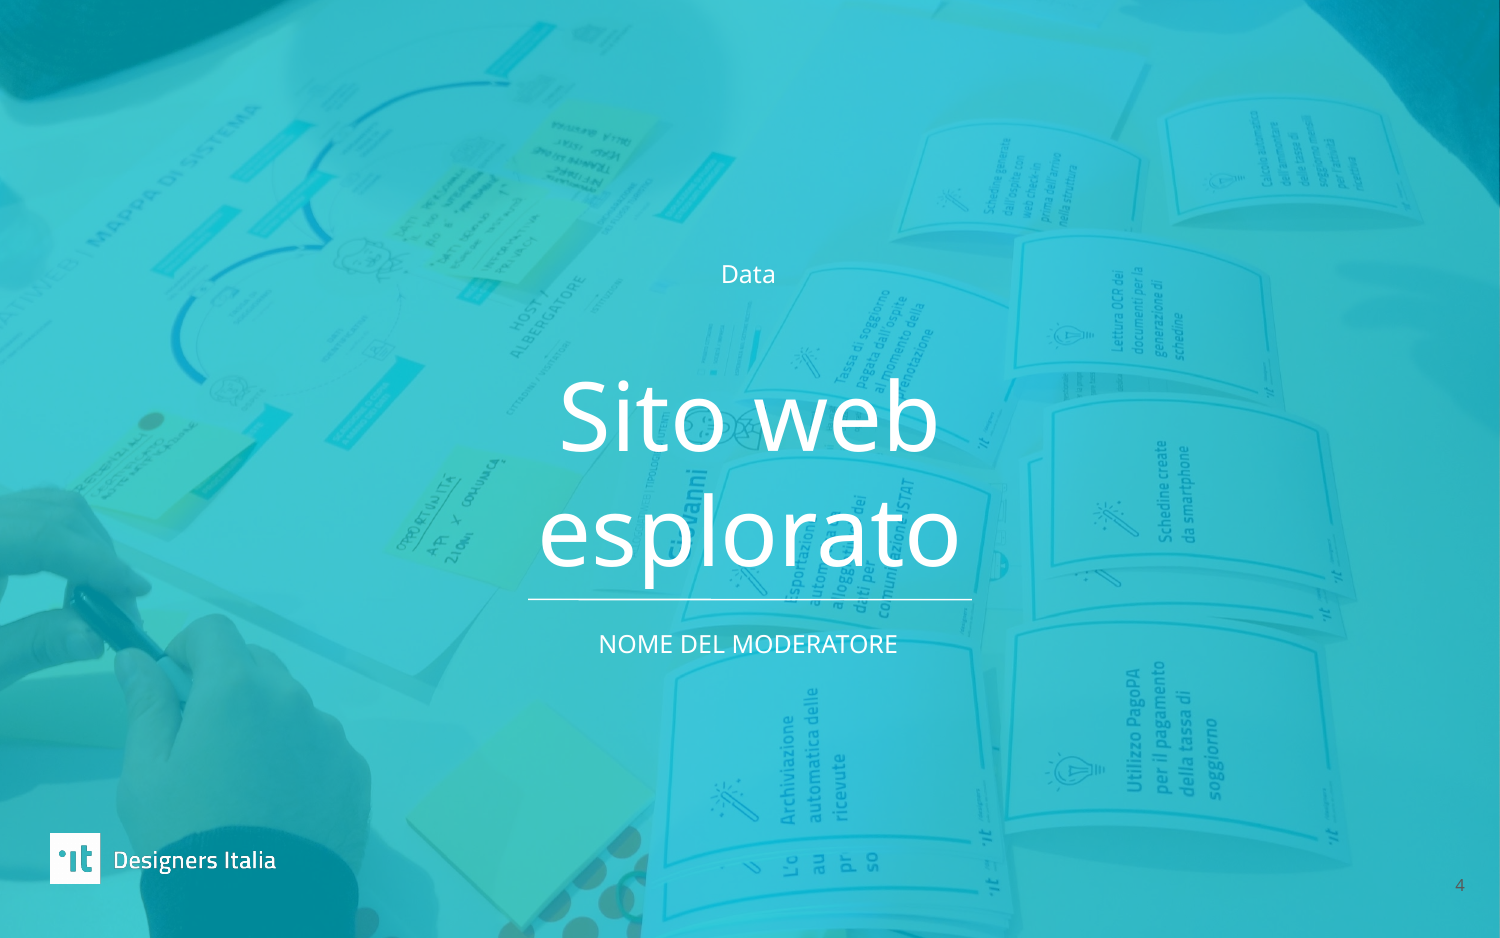

Data
Sito web
esplorato
NOME DEL MODERATORE